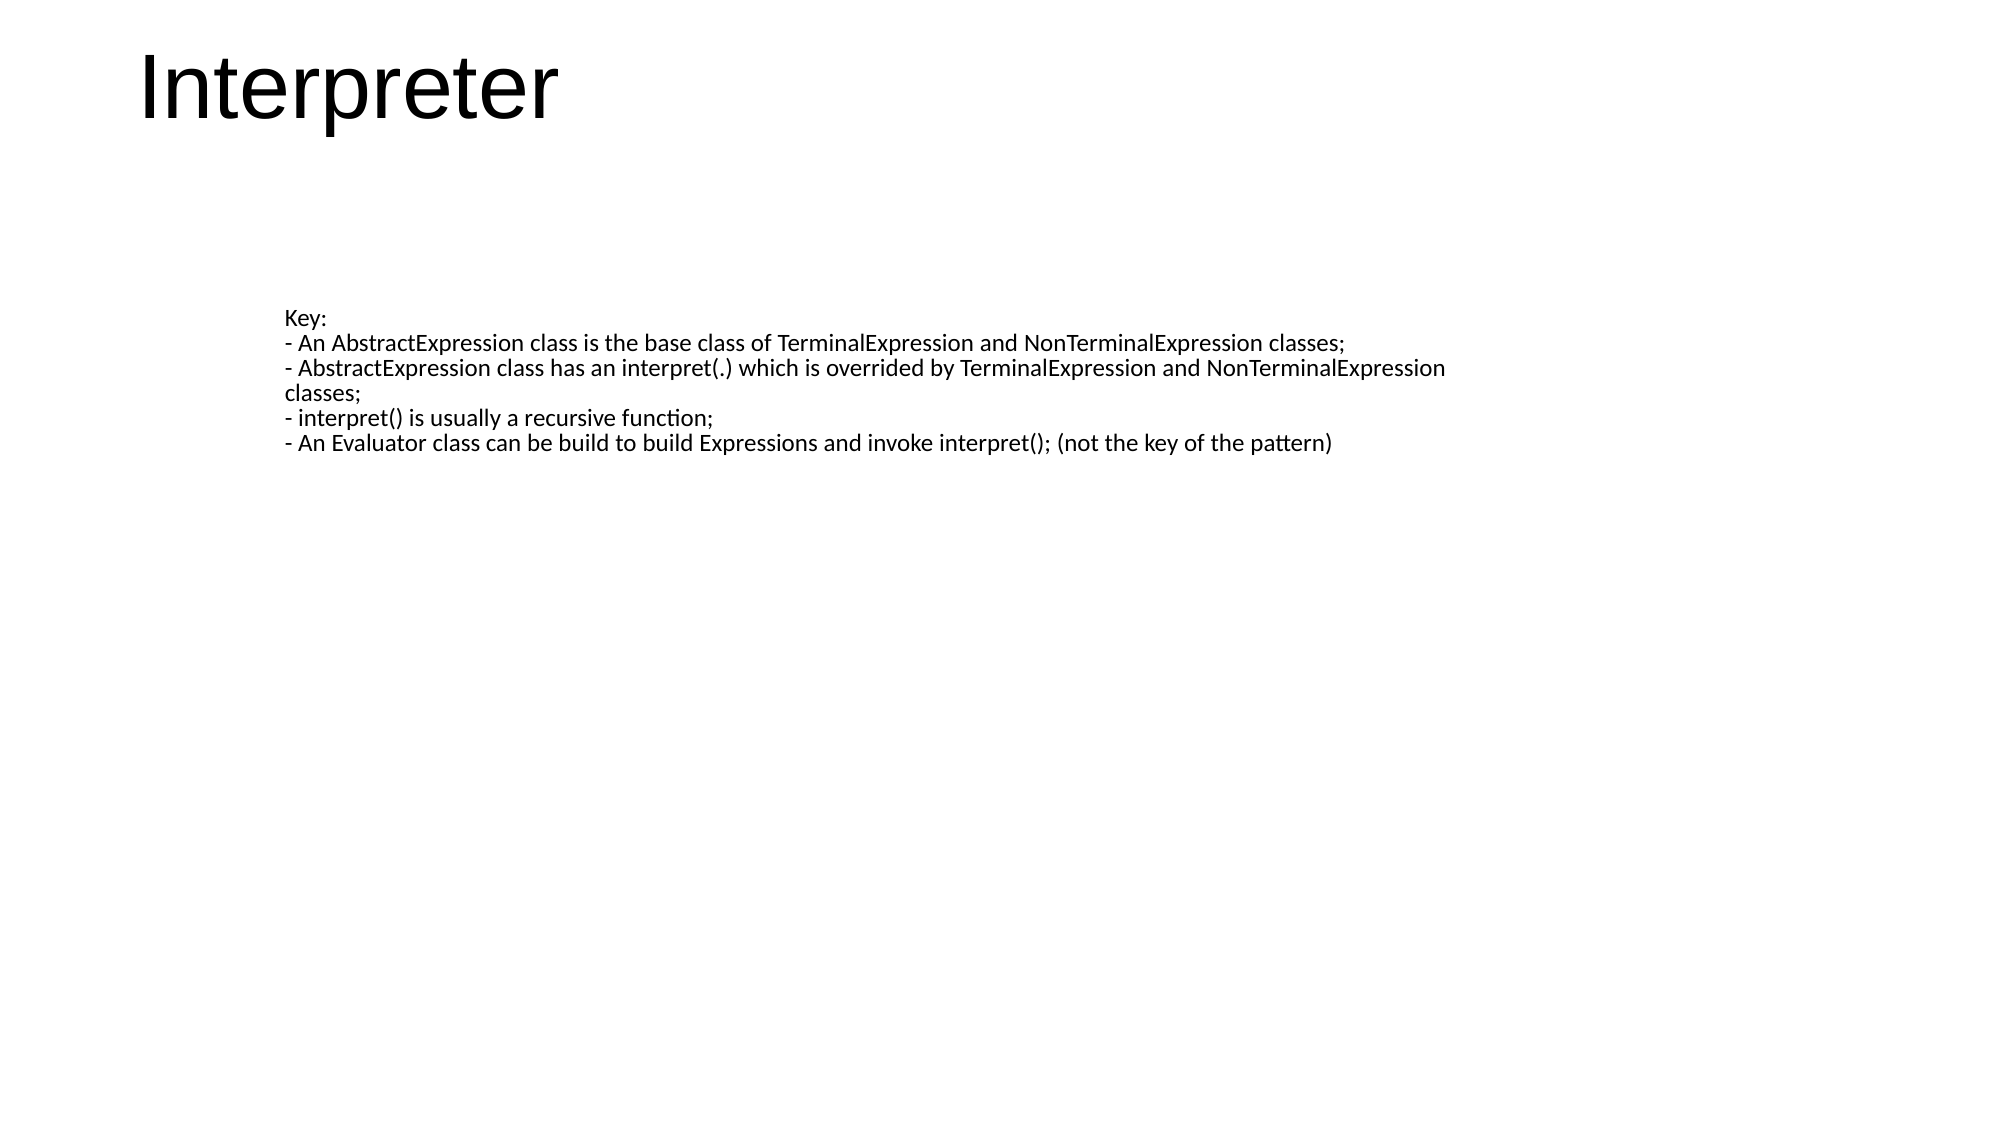

# Interpreter
Key:
- An AbstractExpression class is the base class of TerminalExpression and NonTerminalExpression classes;
- AbstractExpression class has an interpret(.) which is overrided by TerminalExpression and NonTerminalExpression classes;
- interpret() is usually a recursive function;
- An Evaluator class can be build to build Expressions and invoke interpret(); (not the key of the pattern)